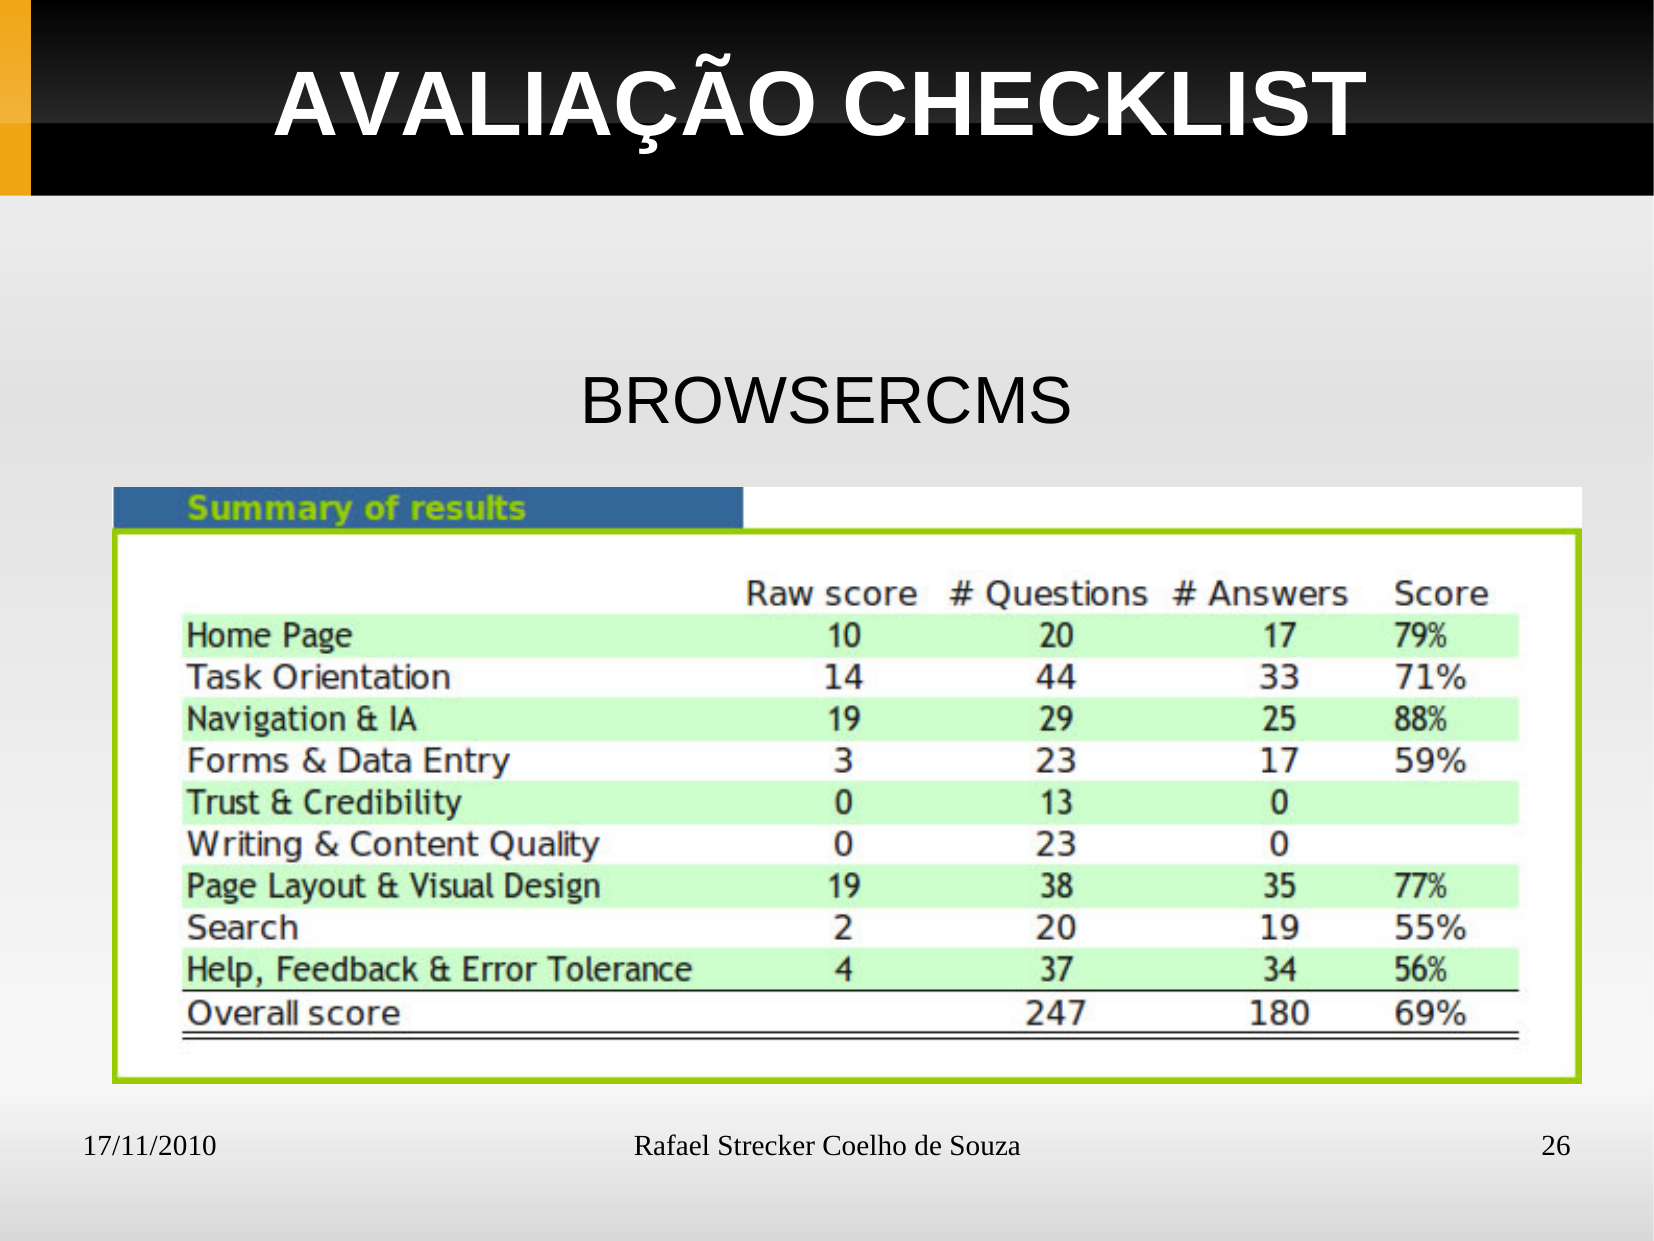

# AVALIAÇÃO CHECKLIST
BROWSERCMS
17/11/2010
Rafael Strecker Coelho de Souza
26